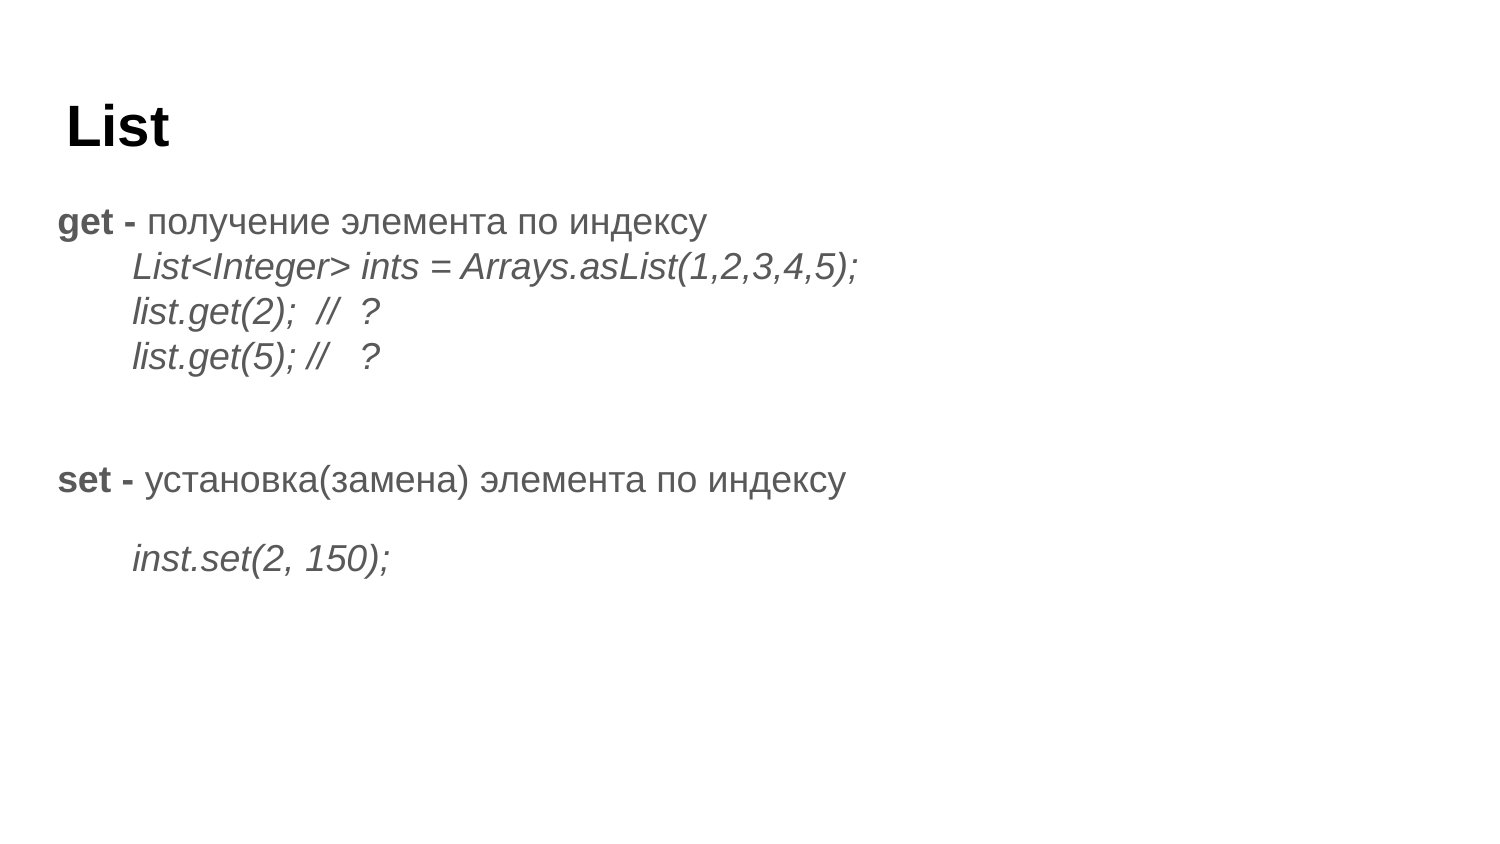

# List
get - получение элемента по индексу
	List<Integer> ints = Arrays.asList(1,2,3,4,5);
	list.get(2); // ?
	list.get(5); // ?
set - установка(замена) элемента по индексу
	inst.set(2, 150);